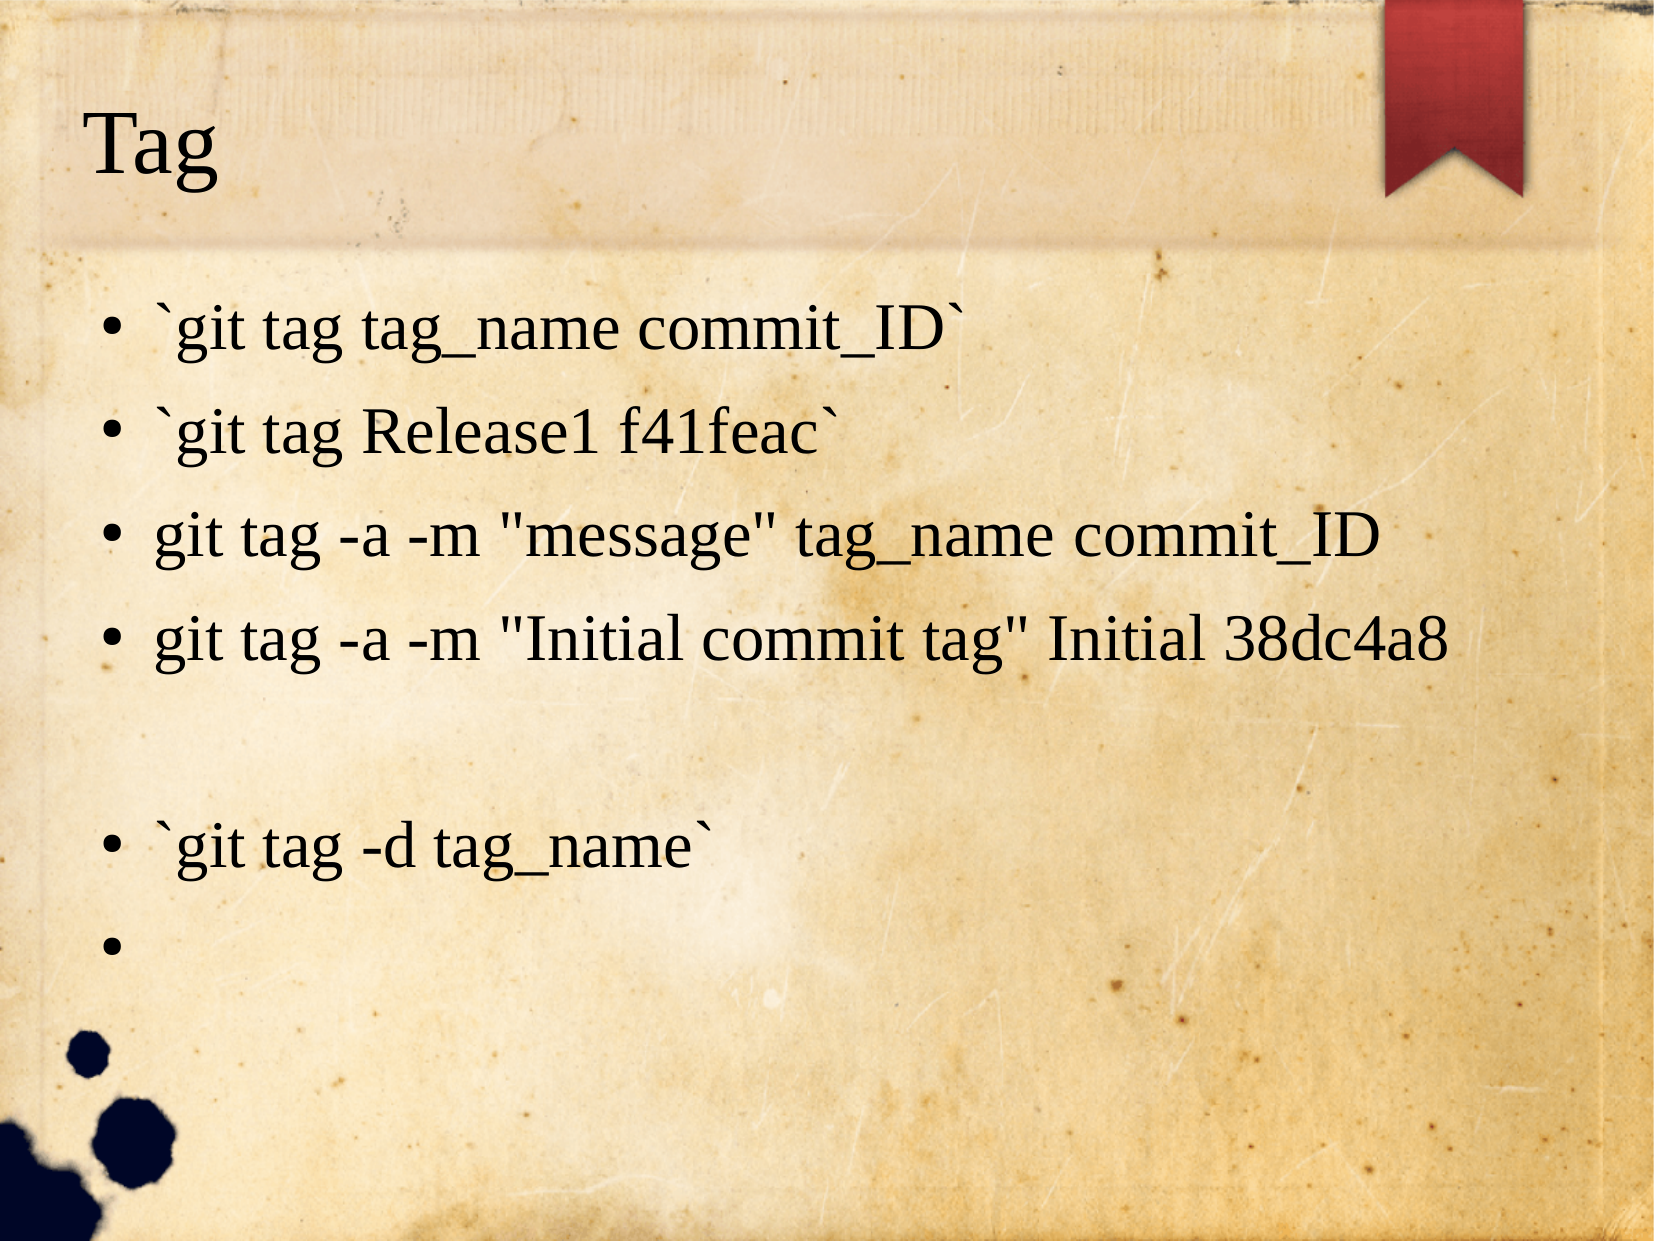

# Tag
`git tag tag_name commit_ID`
`git tag Release1 f41feac`
git tag -a -m "message" tag_name commit_ID
git tag -a -m "Initial commit tag" Initial 38dc4a8
`git tag -d tag_name`